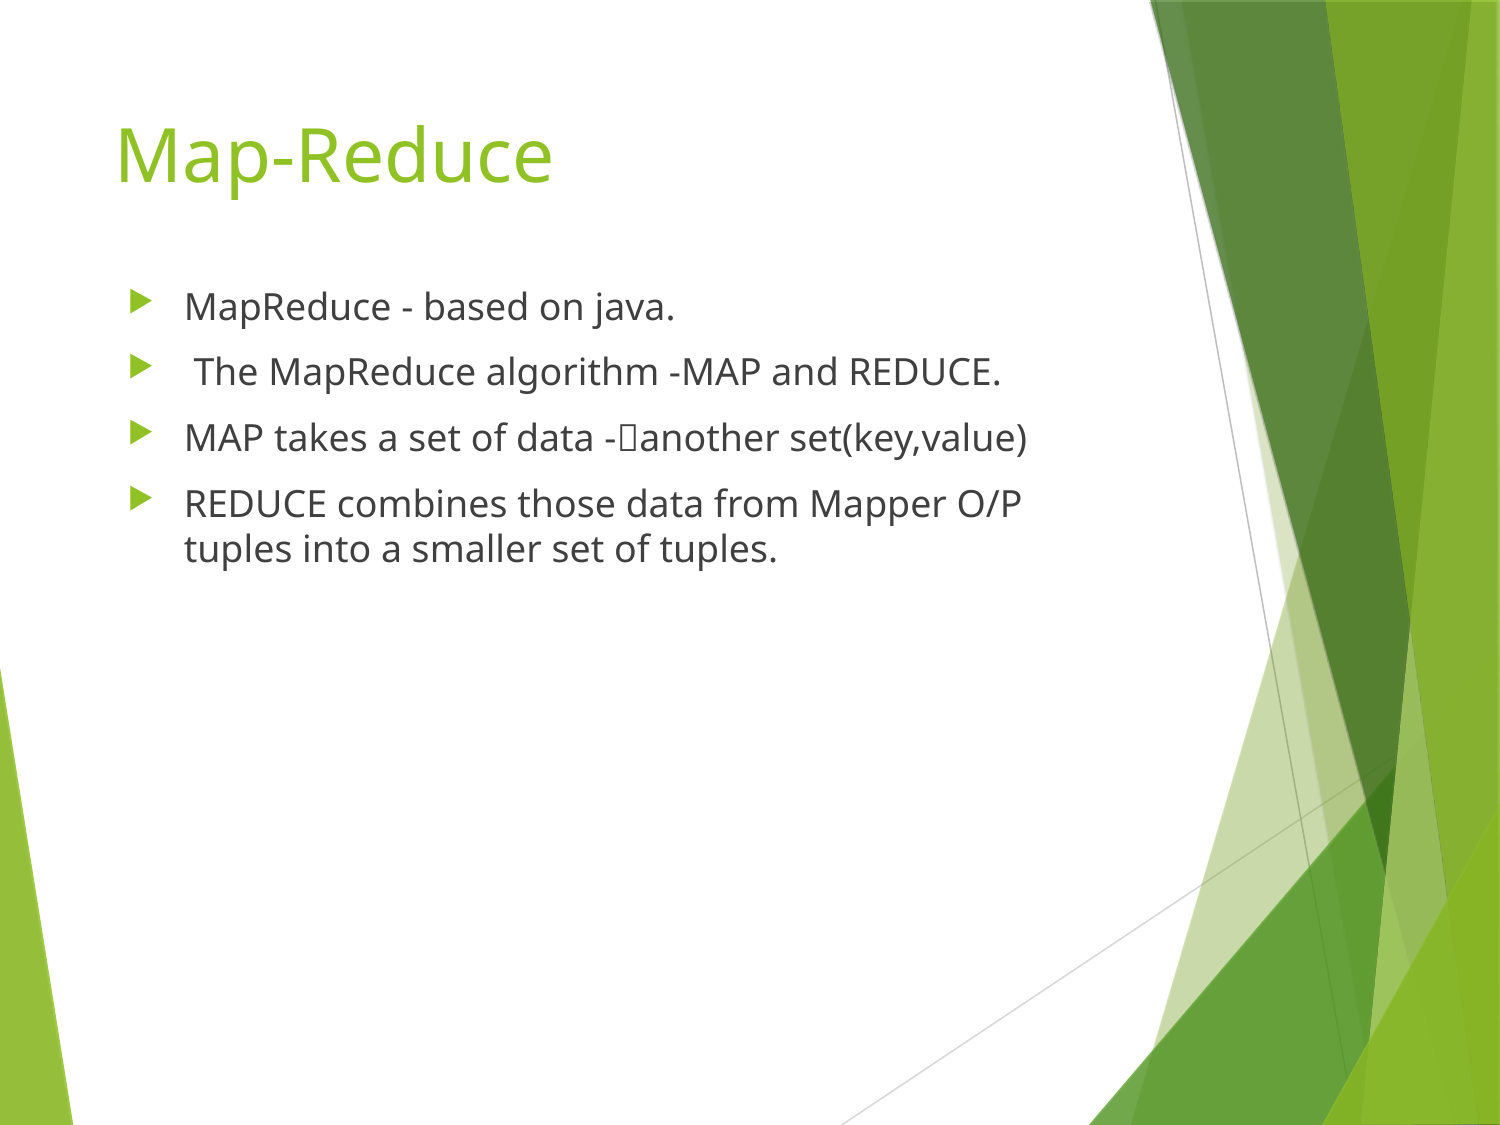

# Map-Reduce
MapReduce - based on java.
 The MapReduce algorithm -MAP and REDUCE.
MAP takes a set of data -another set(key,value)
REDUCE combines those data from Mapper O/P tuples into a smaller set of tuples.